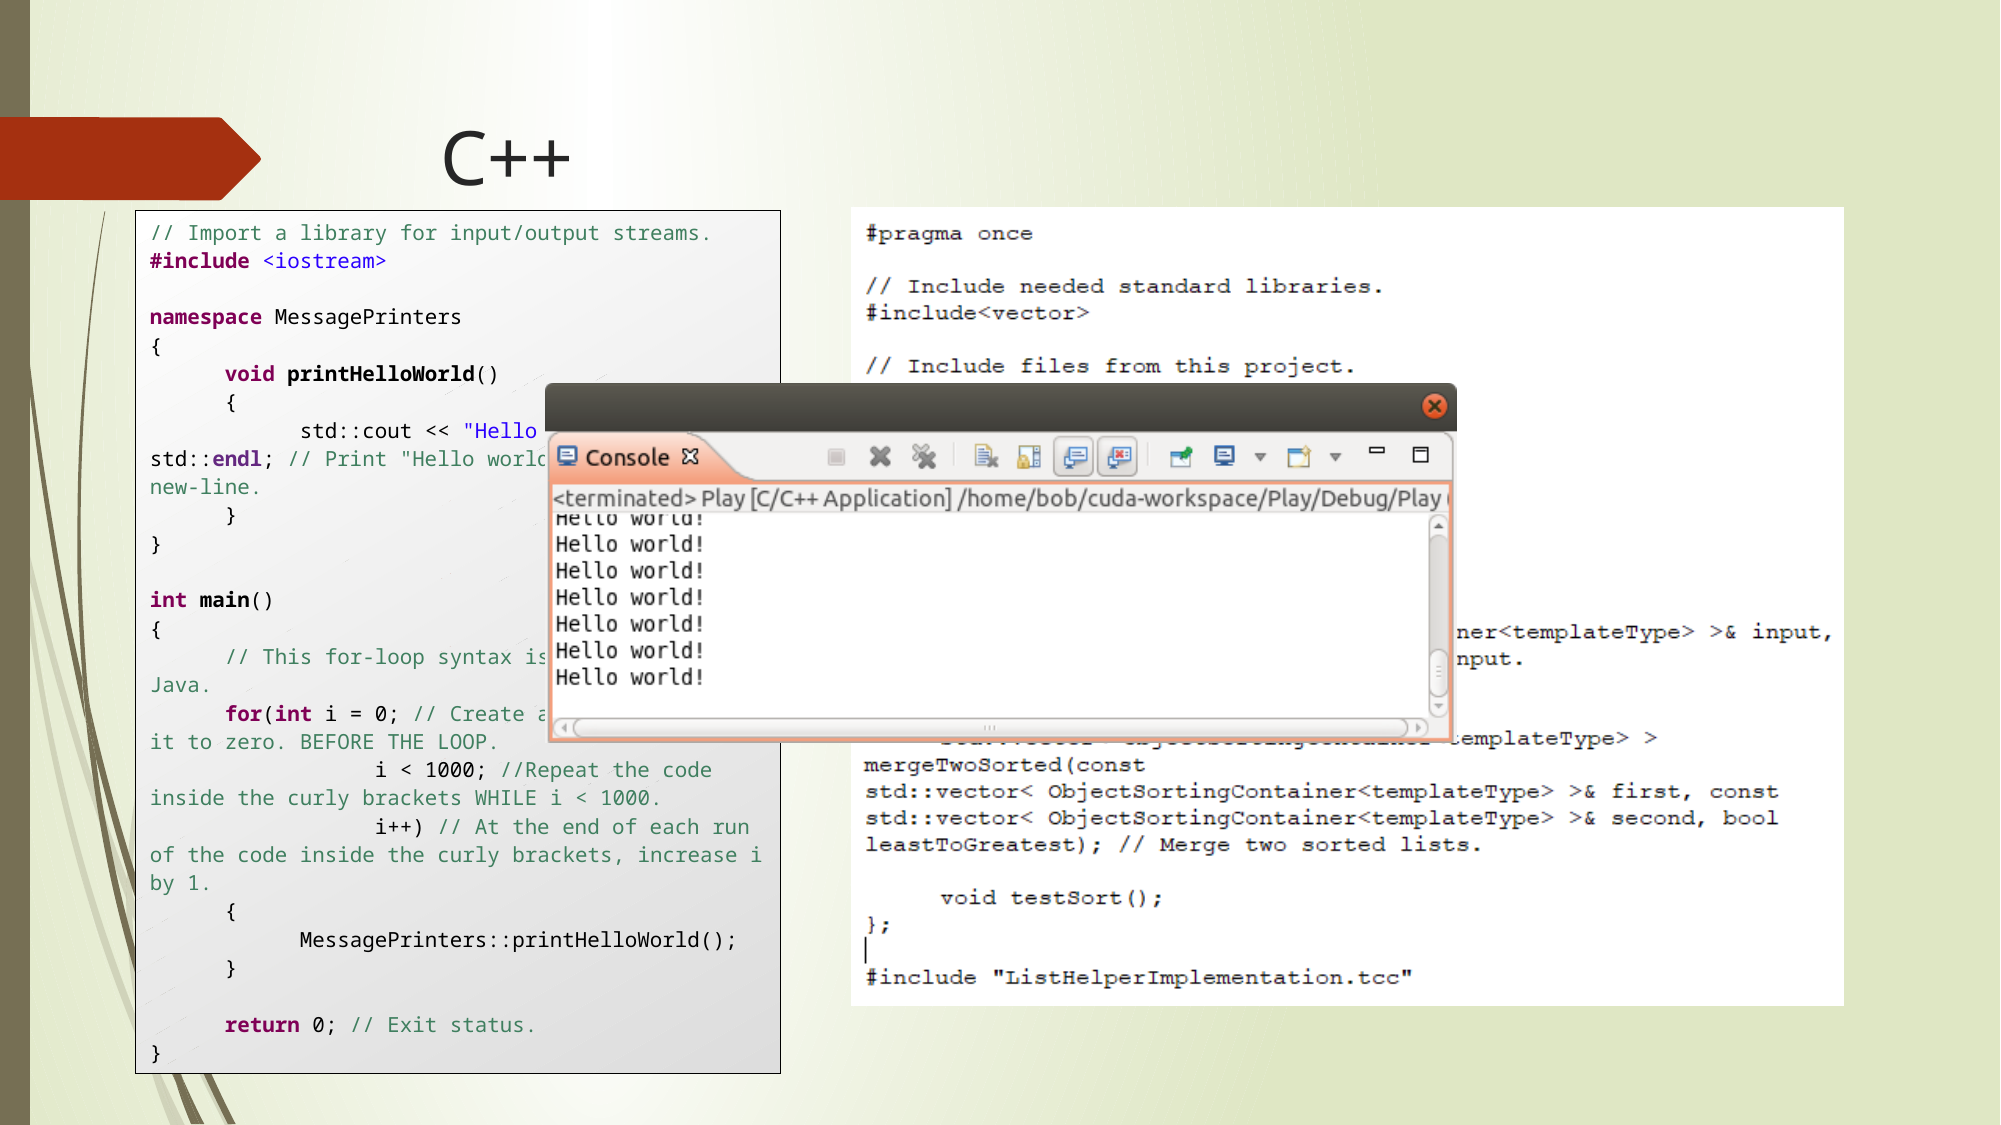

# C++
// Import a library for input/output streams.
#include <iostream>
namespace MessagePrinters
{
	void printHelloWorld()
	{
		std::cout << "Hello world!" << std::endl; // Print "Hello world!" followed by a new-line.
	}
}
int main()
{
	// This for-loop syntax is the same as Java.
	for(int i = 0; // Create a variable i, set it to zero. BEFORE THE LOOP.
			i < 1000; //Repeat the code inside the curly brackets WHILE i < 1000.
			i++) // At the end of each run of the code inside the curly brackets, increase i by 1.
	{
		MessagePrinters::printHelloWorld();
	}
	return 0; // Exit status.
}
Differences
Namespaces
Classes/objects
Enums
Templates
Compiling
Much more.